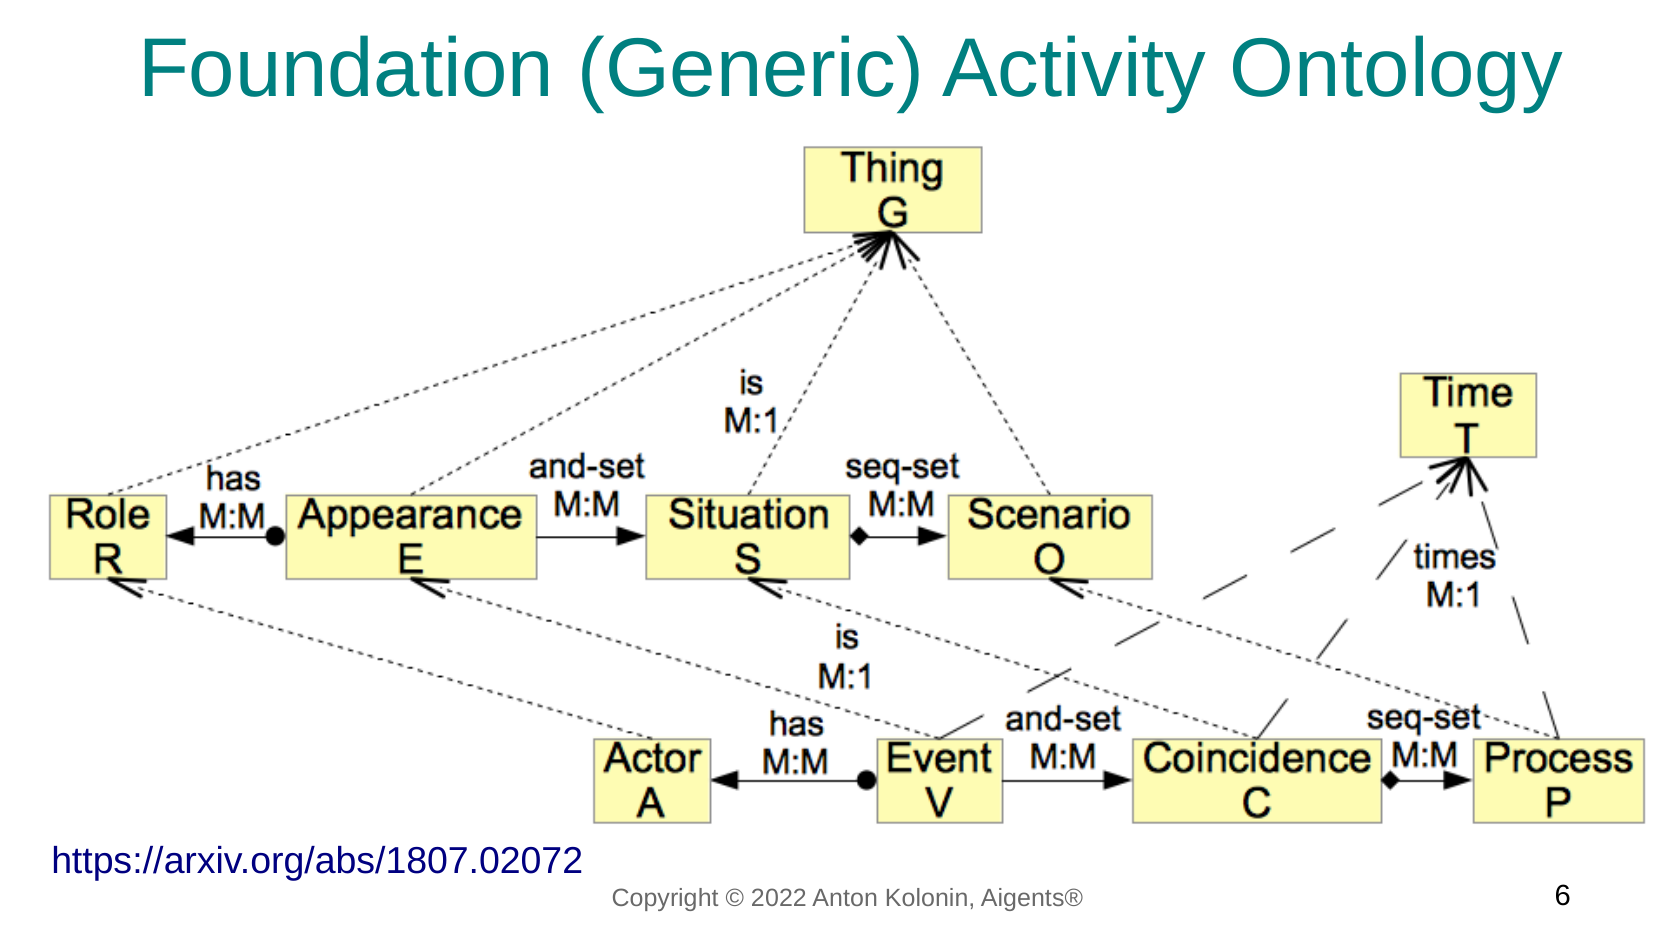

Foundation (Generic) Activity Ontology
https://arxiv.org/abs/1807.02072
Copyright © 2022 Anton Kolonin, Aigents®
6